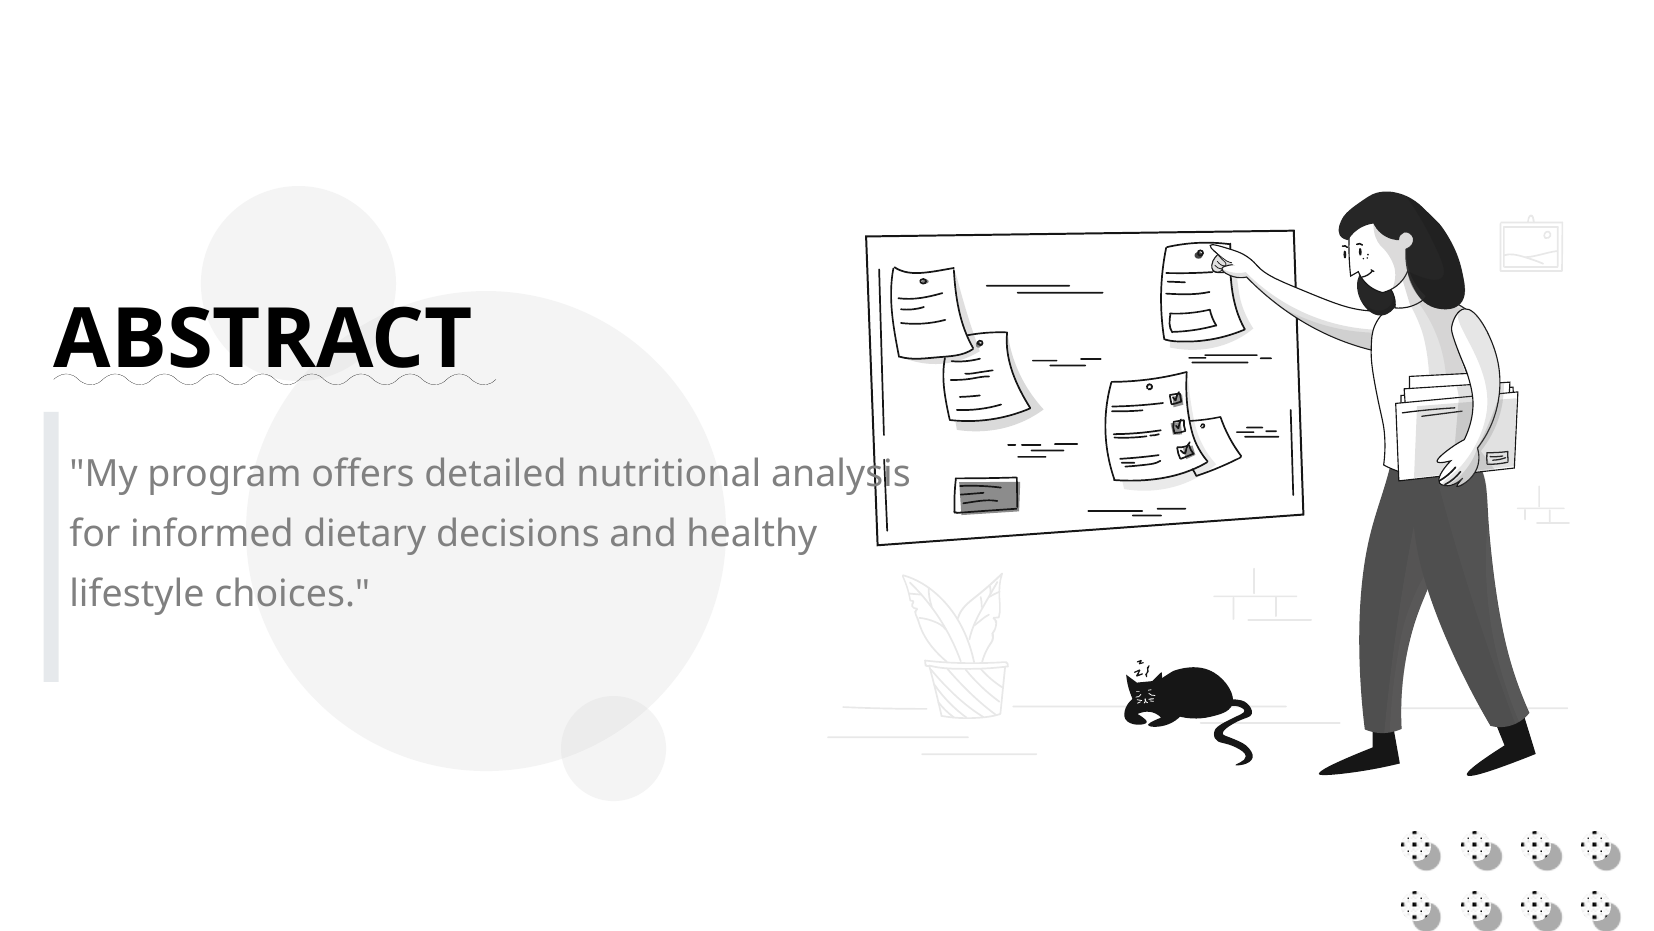

ABSTRACT
"My program offers detailed nutritional analysis
for informed dietary decisions and healthy
lifestyle choices."